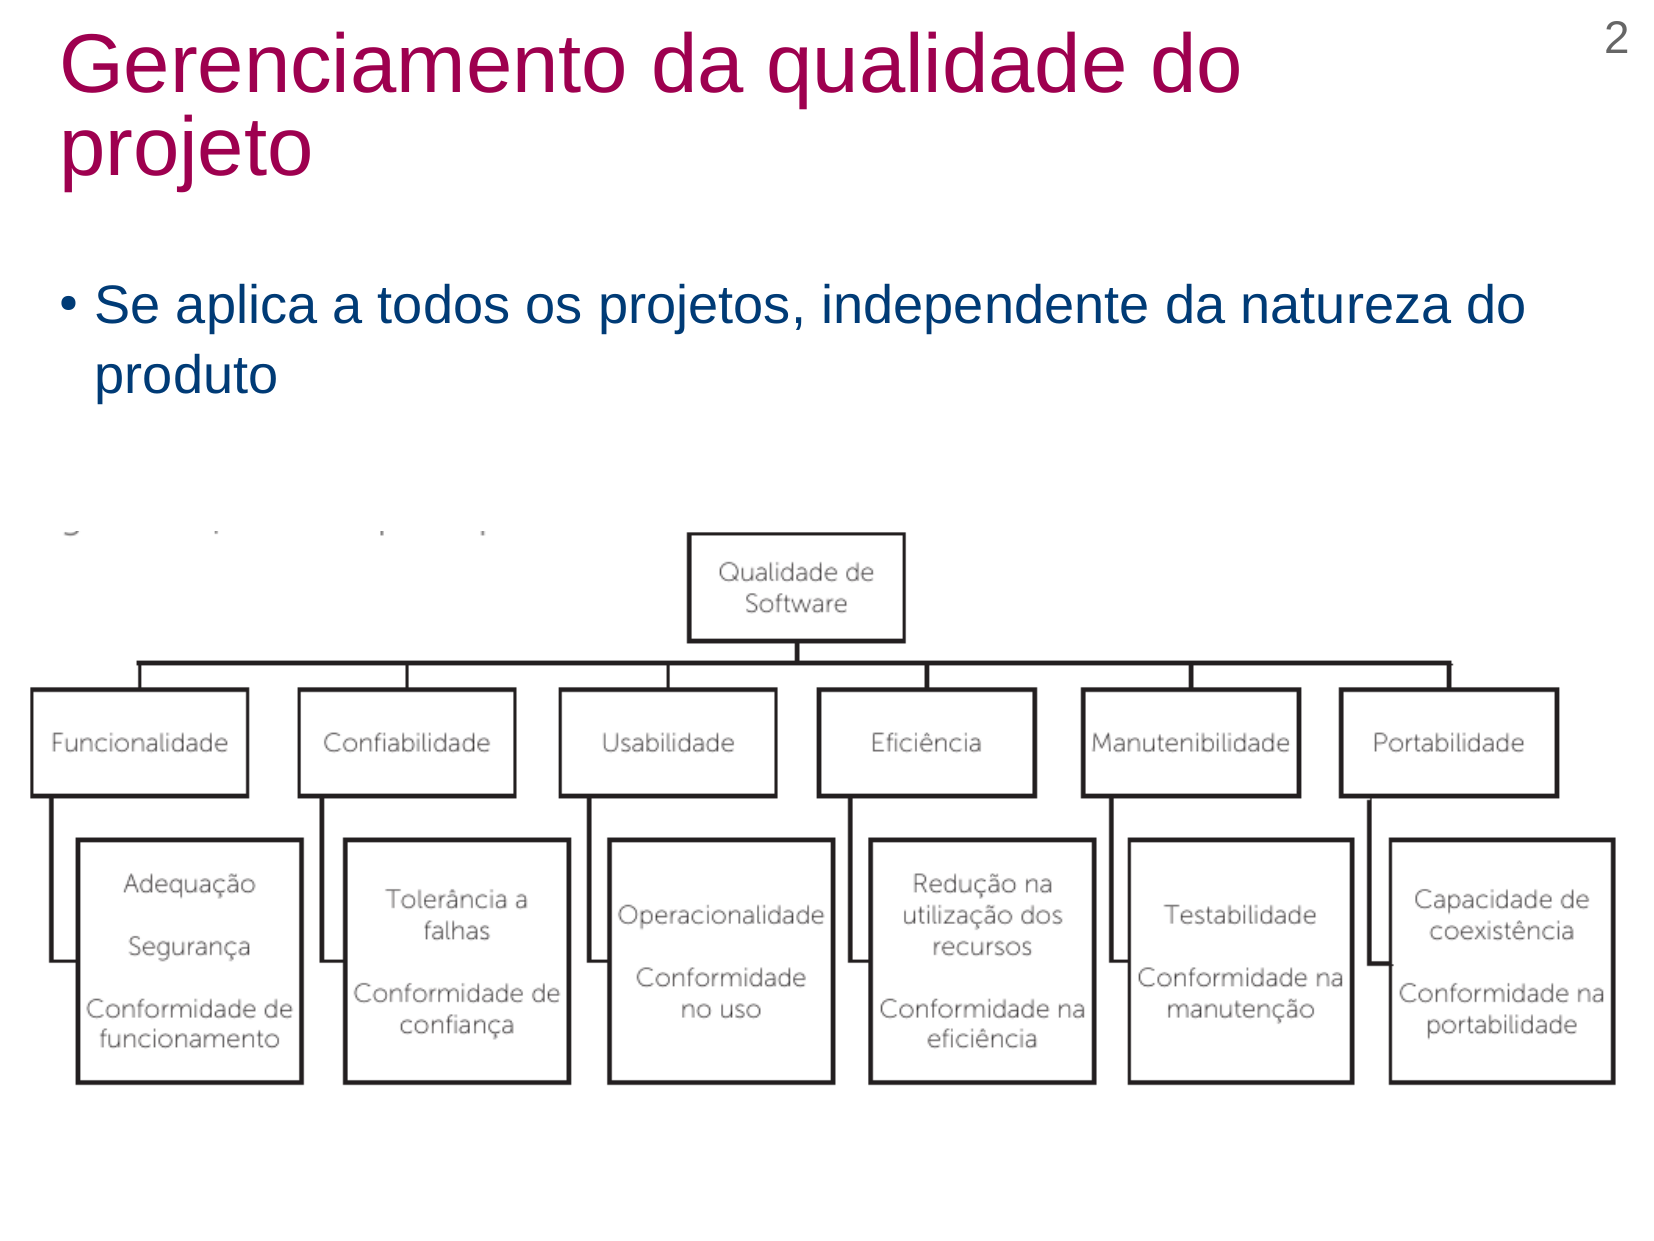

# Gerenciamento da qualidade do projeto
2
Se aplica a todos os projetos, independente da natureza do produto